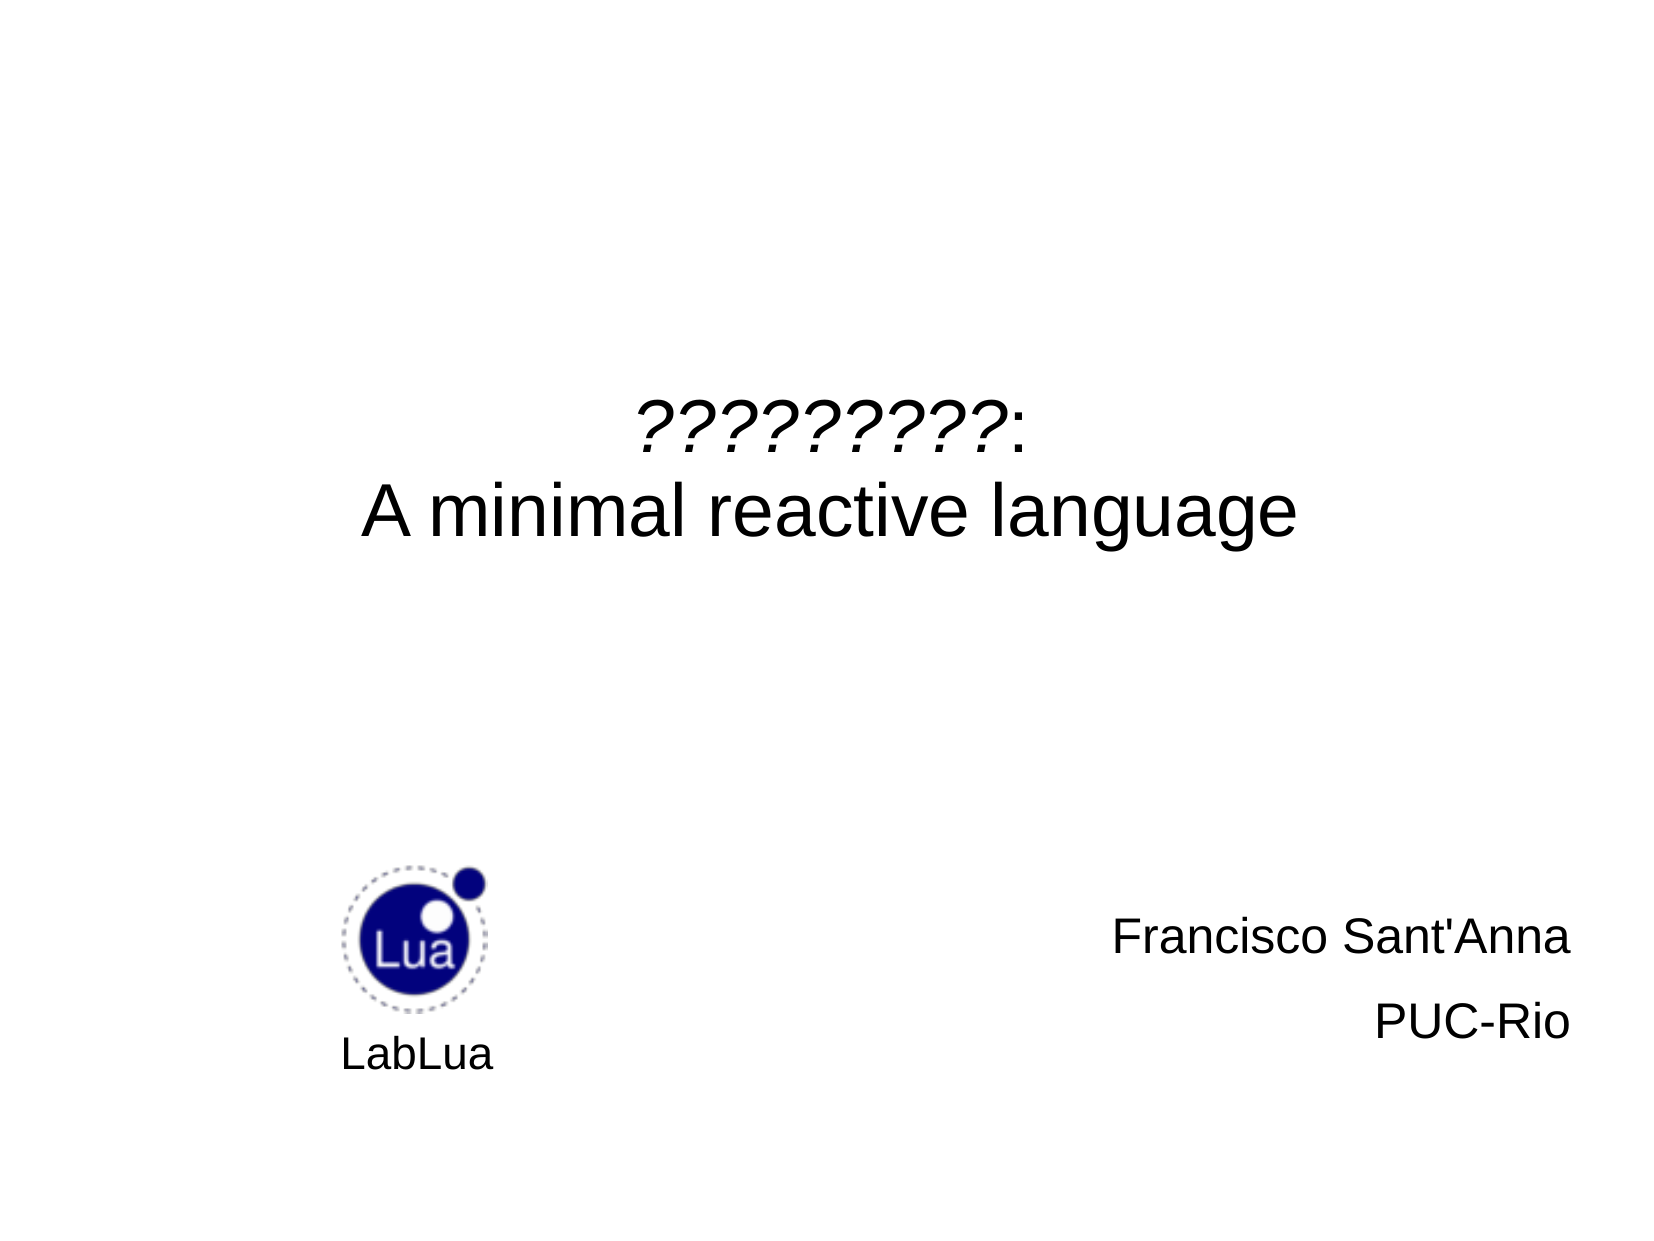

# ?????????: A minimal reactive language
Francisco Sant'Anna
PUC-Rio
LabLua